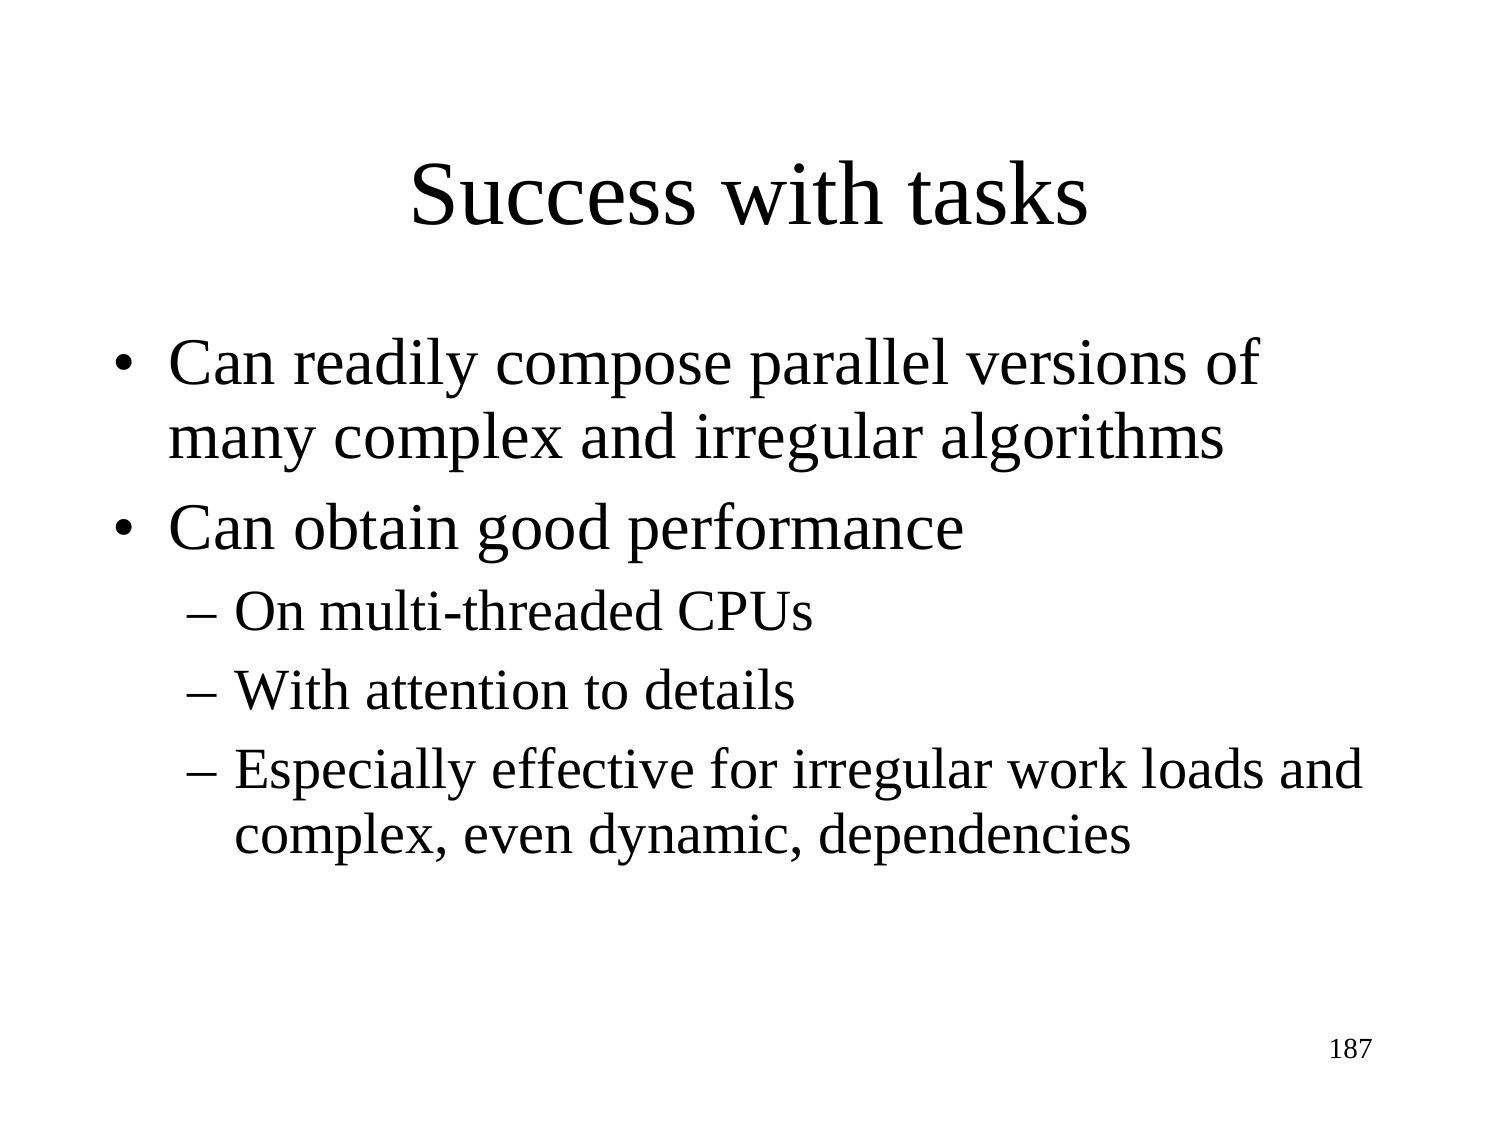

# Success with tasks
Can readily compose parallel versions of many complex and irregular algorithms
Can obtain good performance
On multi-threaded CPUs
With attention to details
Especially effective for irregular work loads and complex, even dynamic, dependencies
187